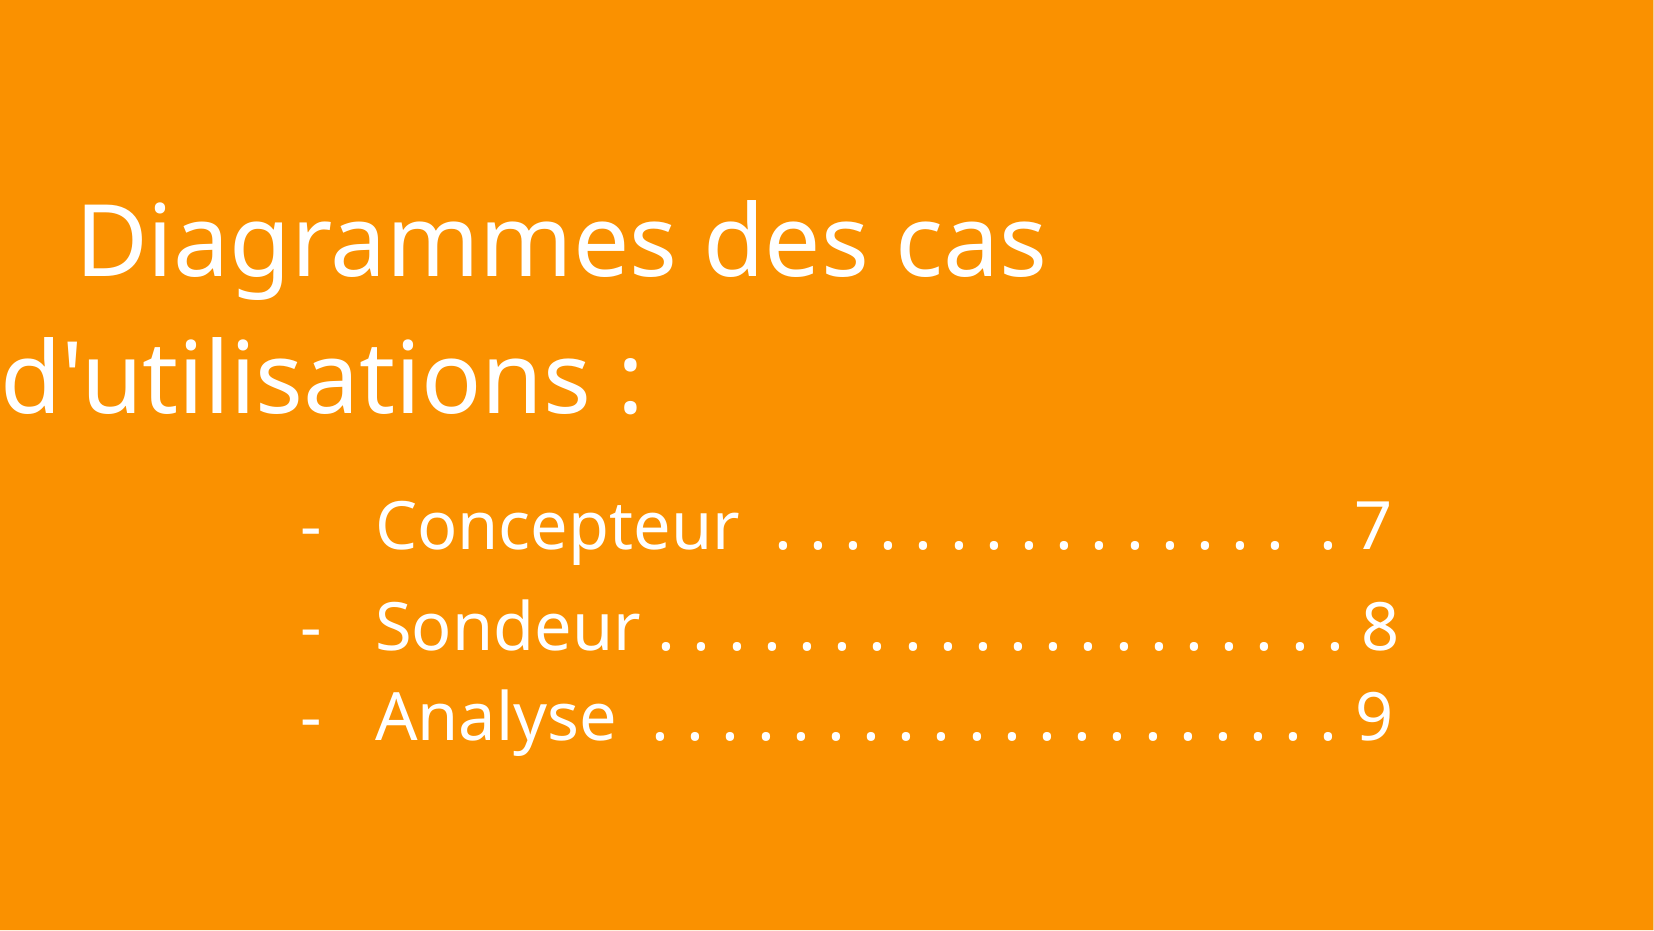

# Diagrammes des cas d'utilisations : -	Concepteur . . . . . . . . . . . . . . . . 7 -	Sondeur . . . . . . . . . . . . . . . . . . . . 8 -	Analyse . . . . . . . . . . . . . . . . . . . . 9